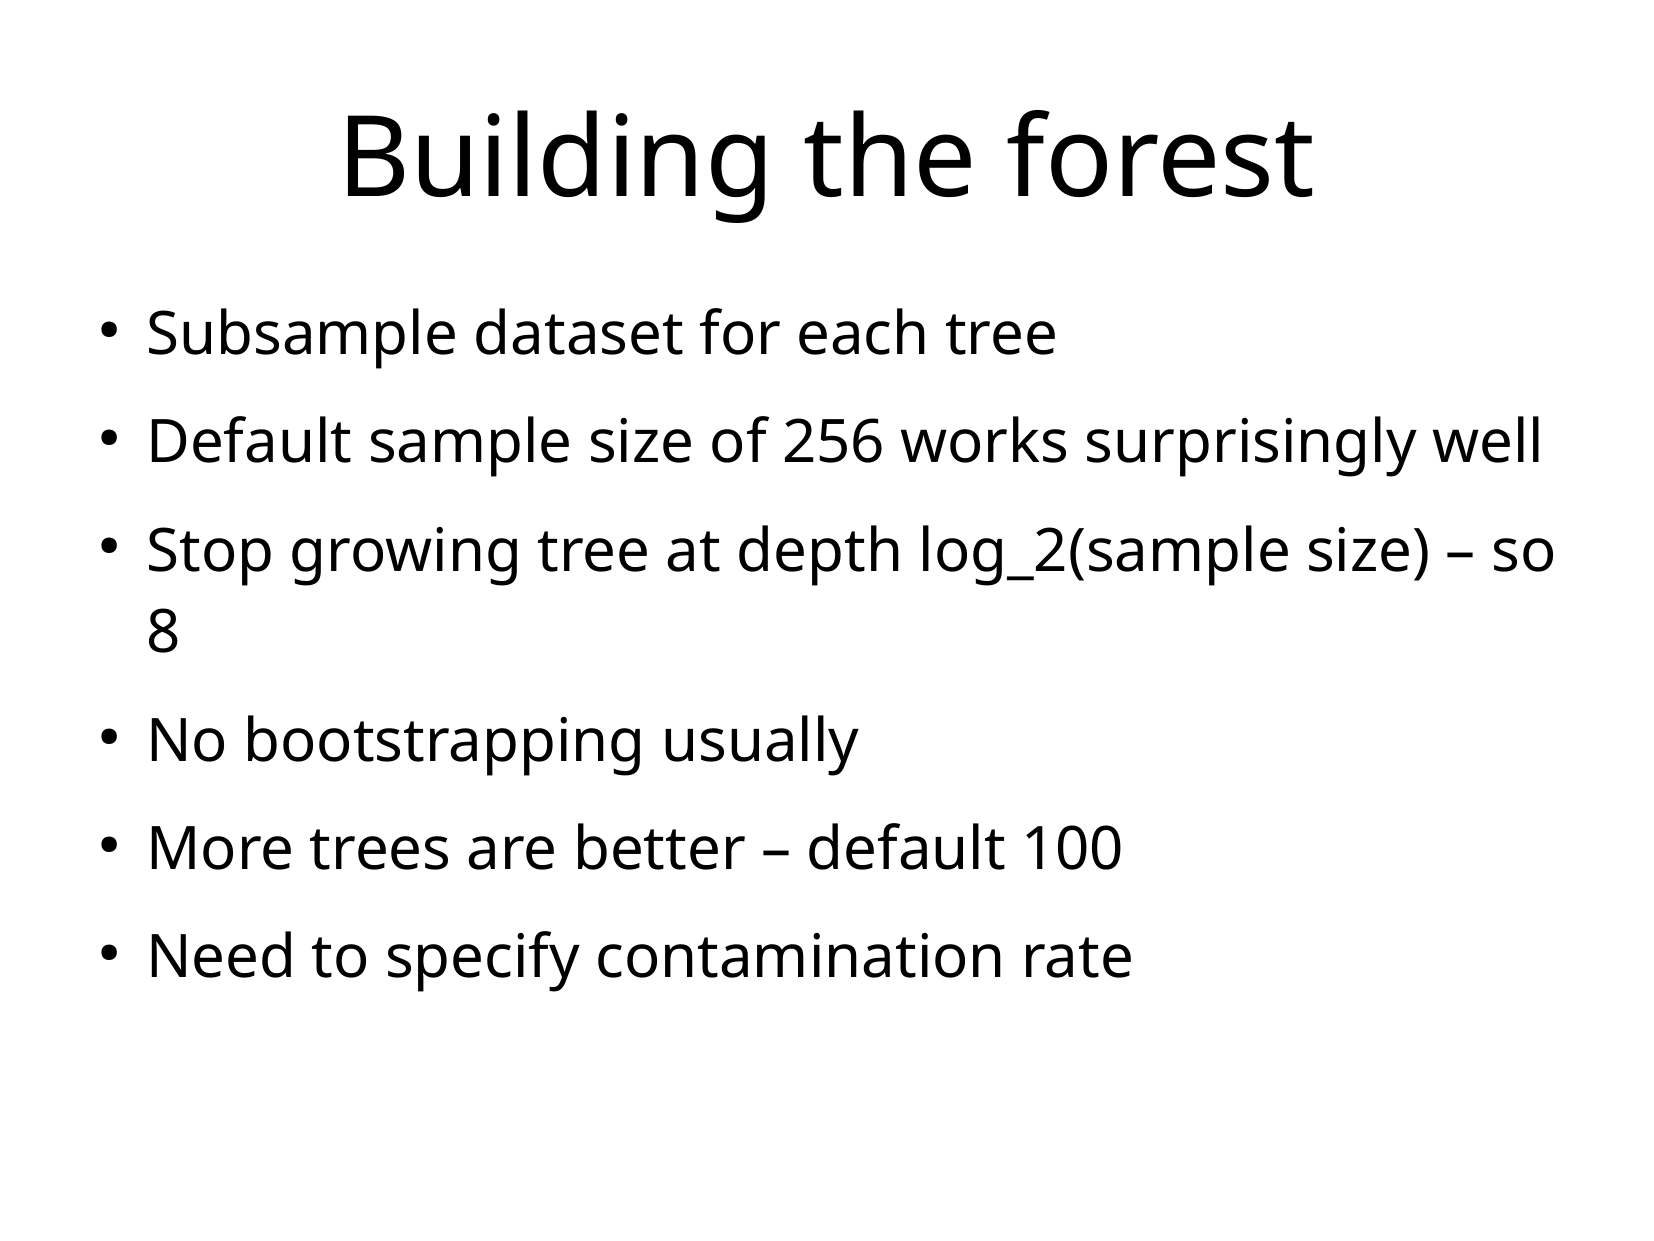

# Building the forest
Subsample dataset for each tree
Default sample size of 256 works surprisingly well
Stop growing tree at depth log_2(sample size) – so 8
No bootstrapping usually
More trees are better – default 100
Need to specify contamination rate